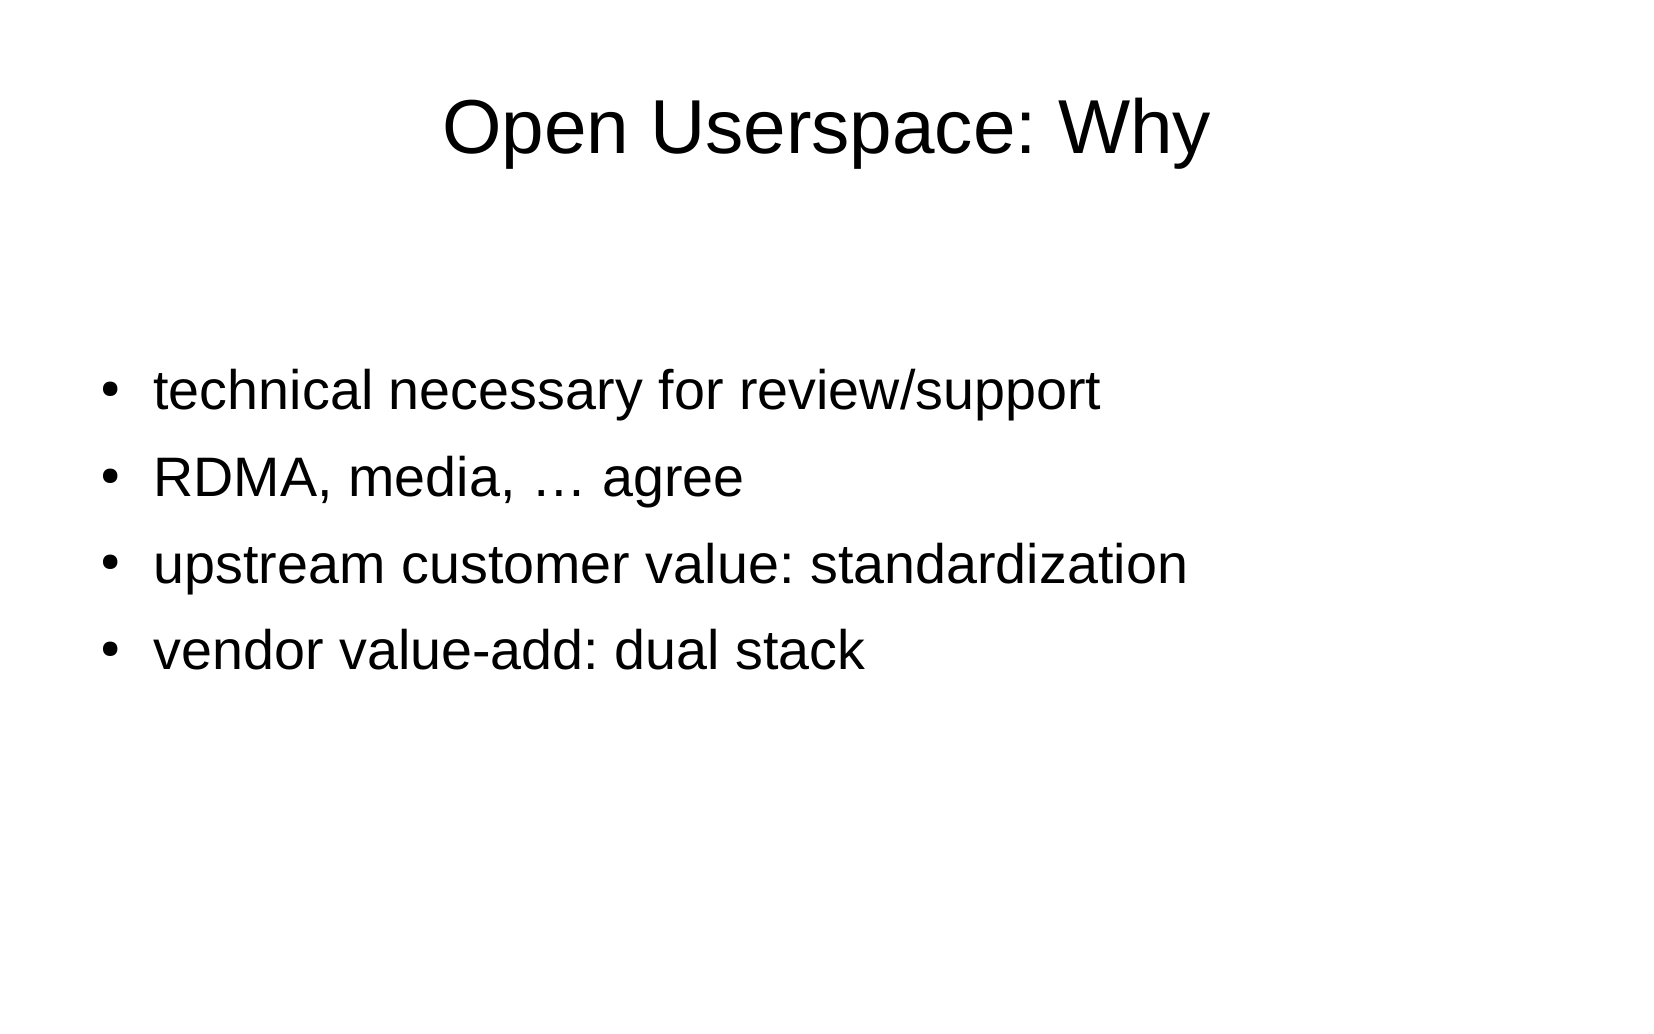

# Open Userspace: Why
technical necessary for review/support
RDMA, media, … agree
upstream customer value: standardization
vendor value-add: dual stack